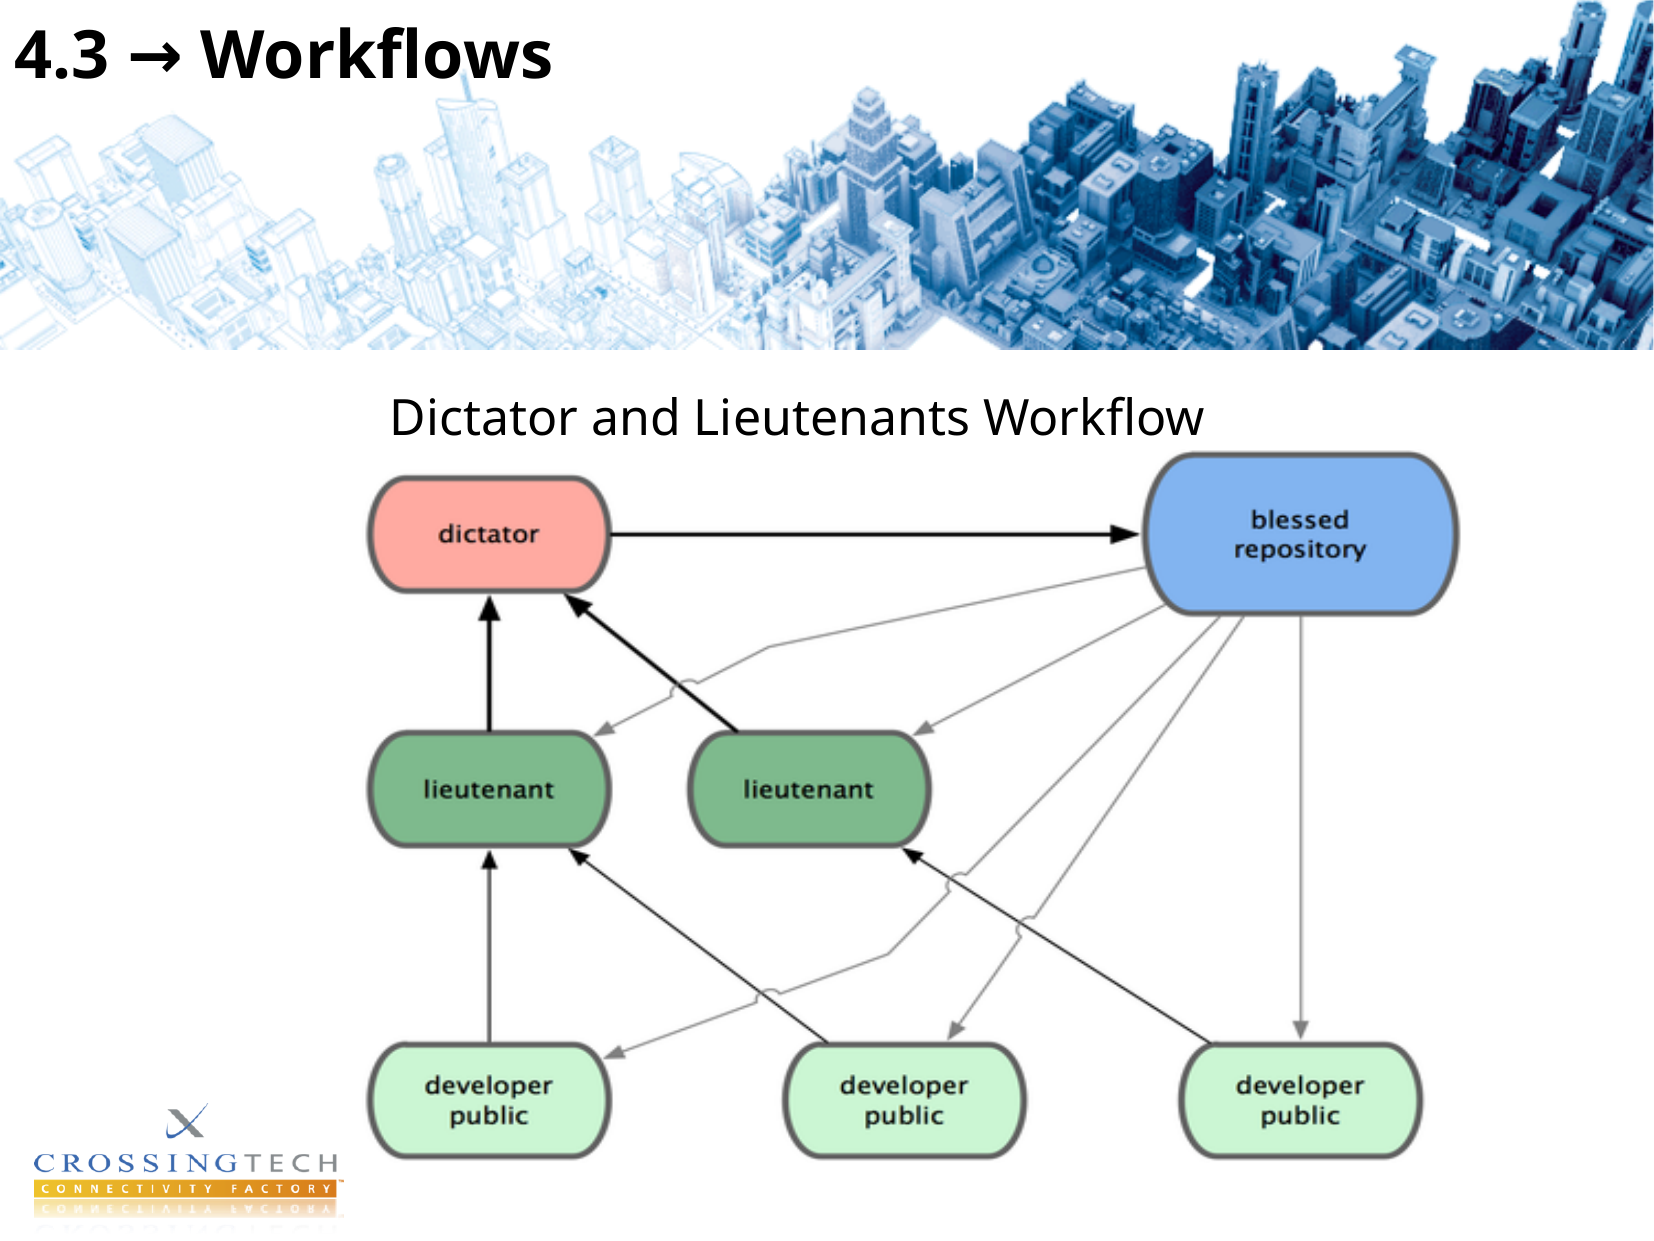

4.3 → Workflows
Dictator and Lieutenants Workflow